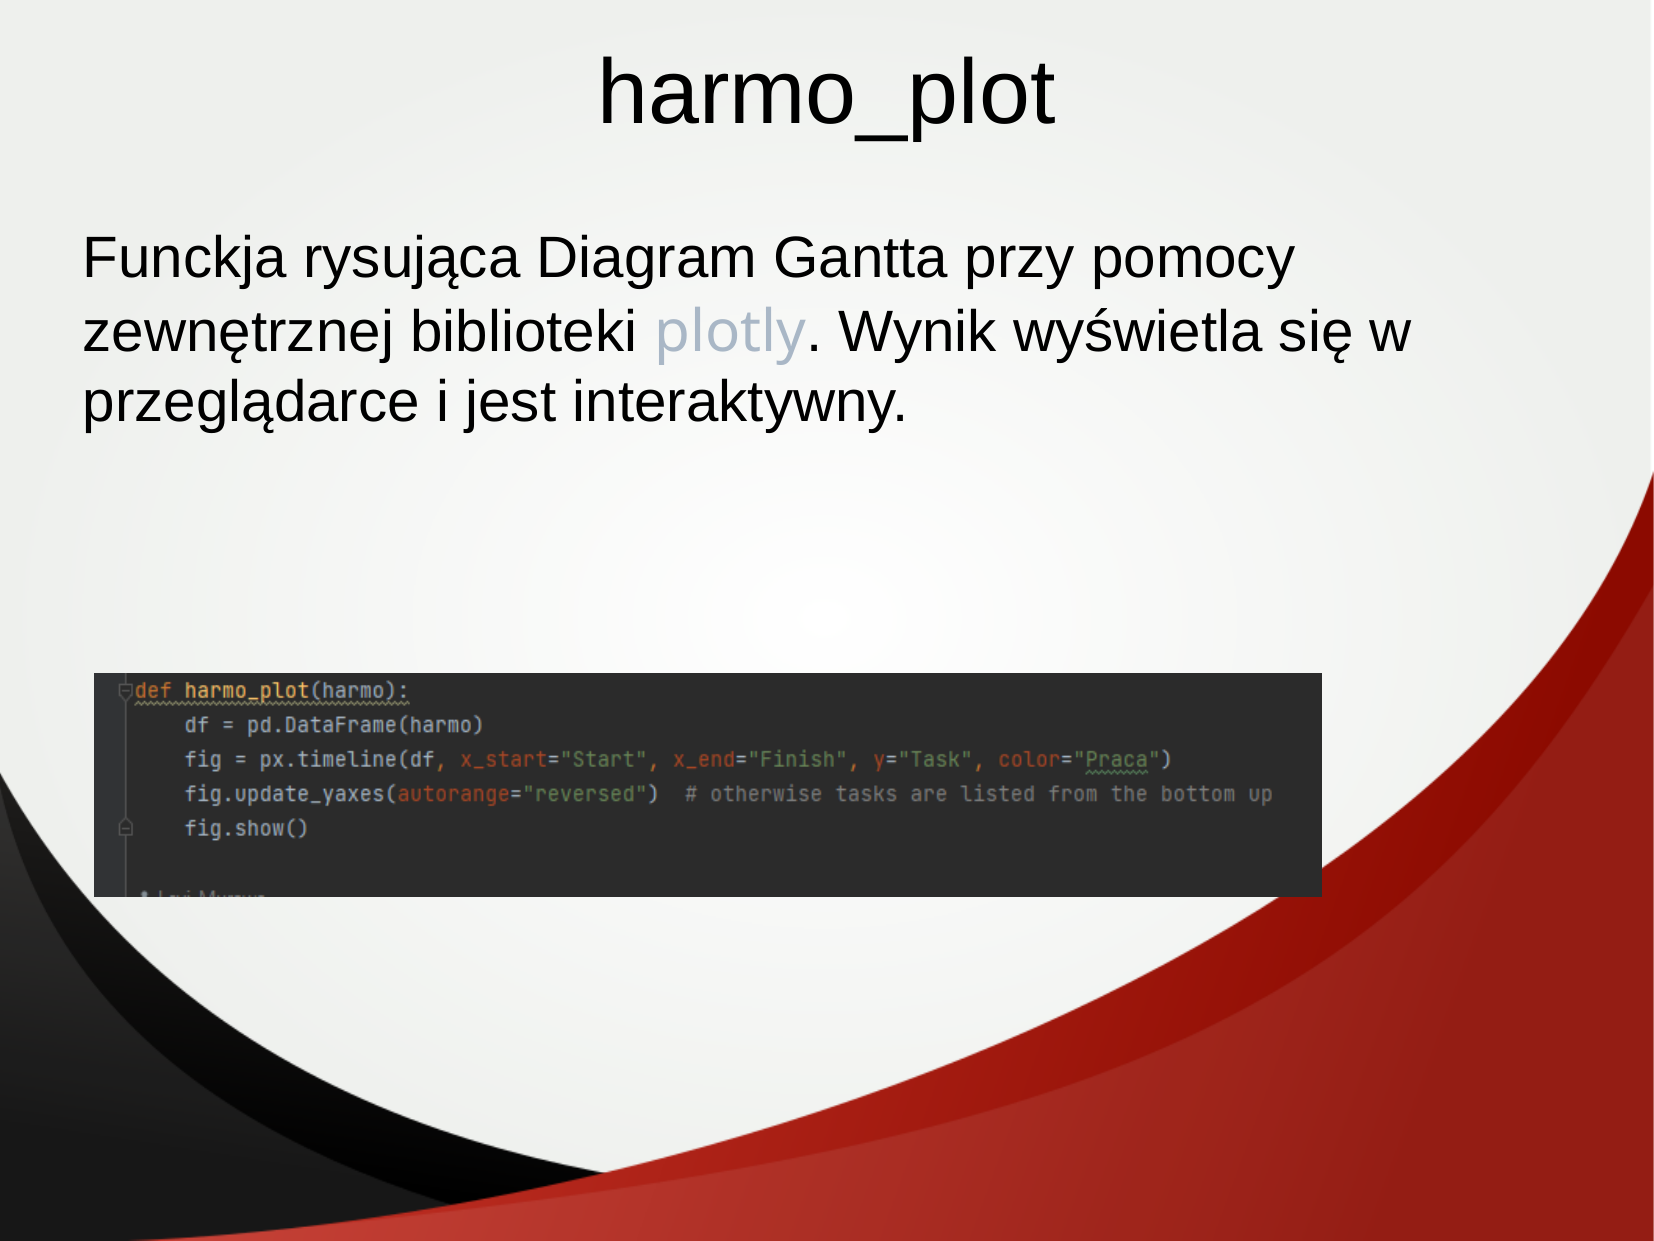

# harmo_plot
Funckja rysująca Diagram Gantta przy pomocy zewnętrznej biblioteki plotly. Wynik wyświetla się w przeglądarce i jest interaktywny.